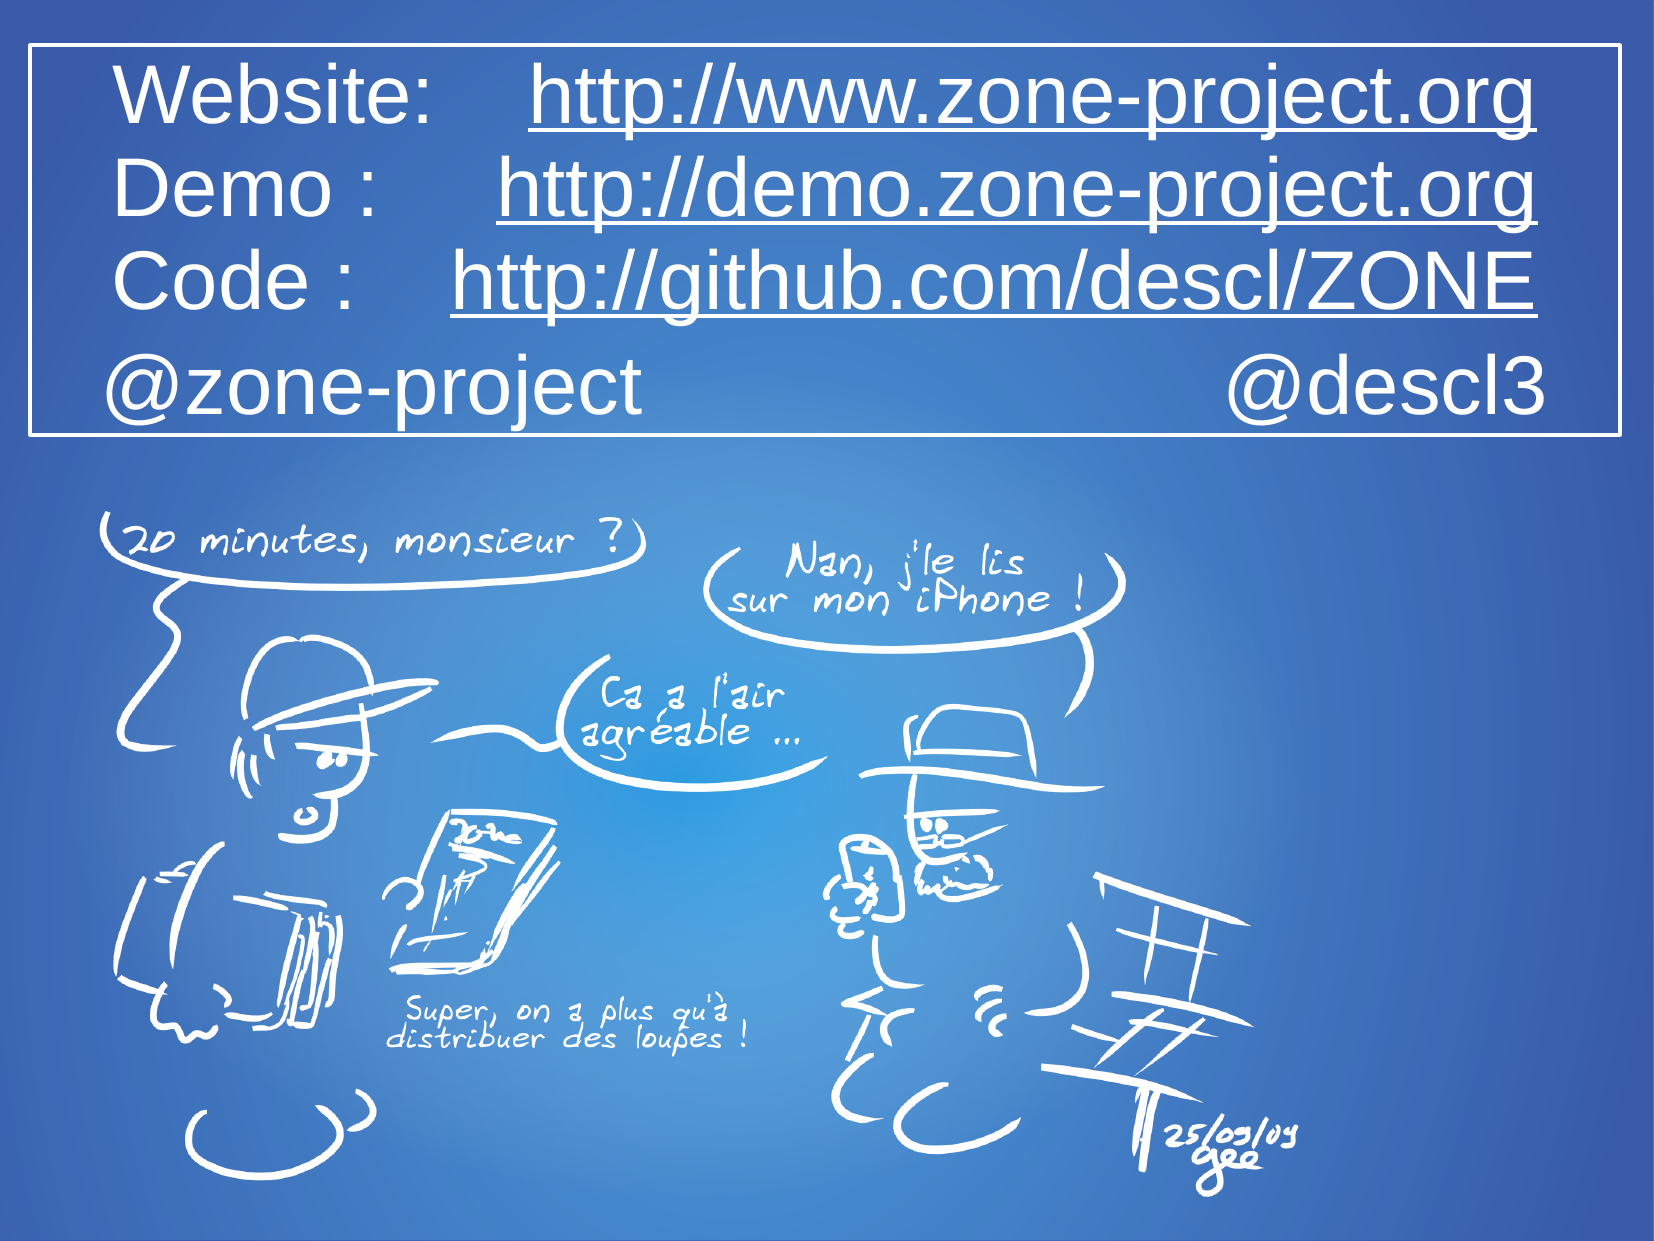

Website: http://www.zone-project.org
Demo : http://demo.zone-project.org
Code : http://github.com/descl/ZONE
@zone-project @descl3